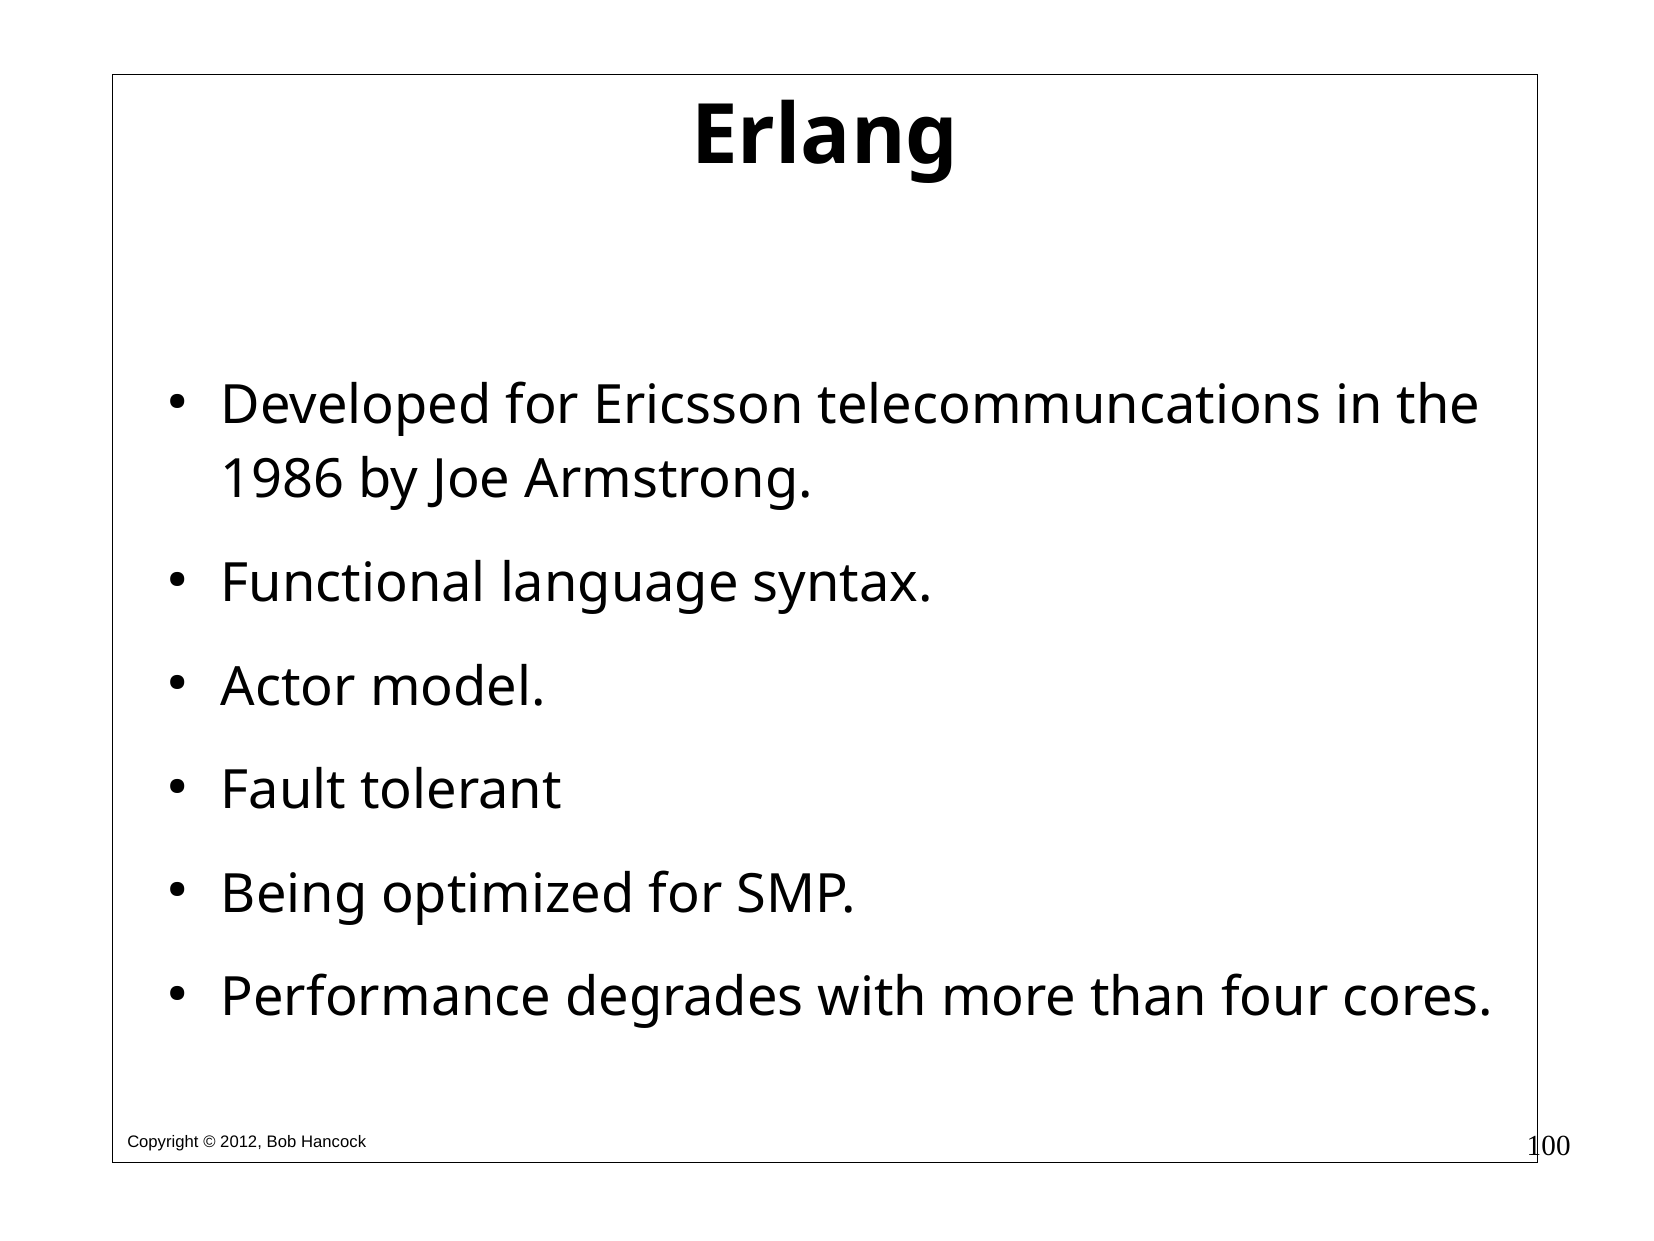

# Erlang
Developed for Ericsson telecommuncations in the 1986 by Joe Armstrong.
Functional language syntax.
Actor model.
Fault tolerant
Being optimized for SMP.
Performance degrades with more than four cores.
Copyright © 2012, Bob Hancock
100